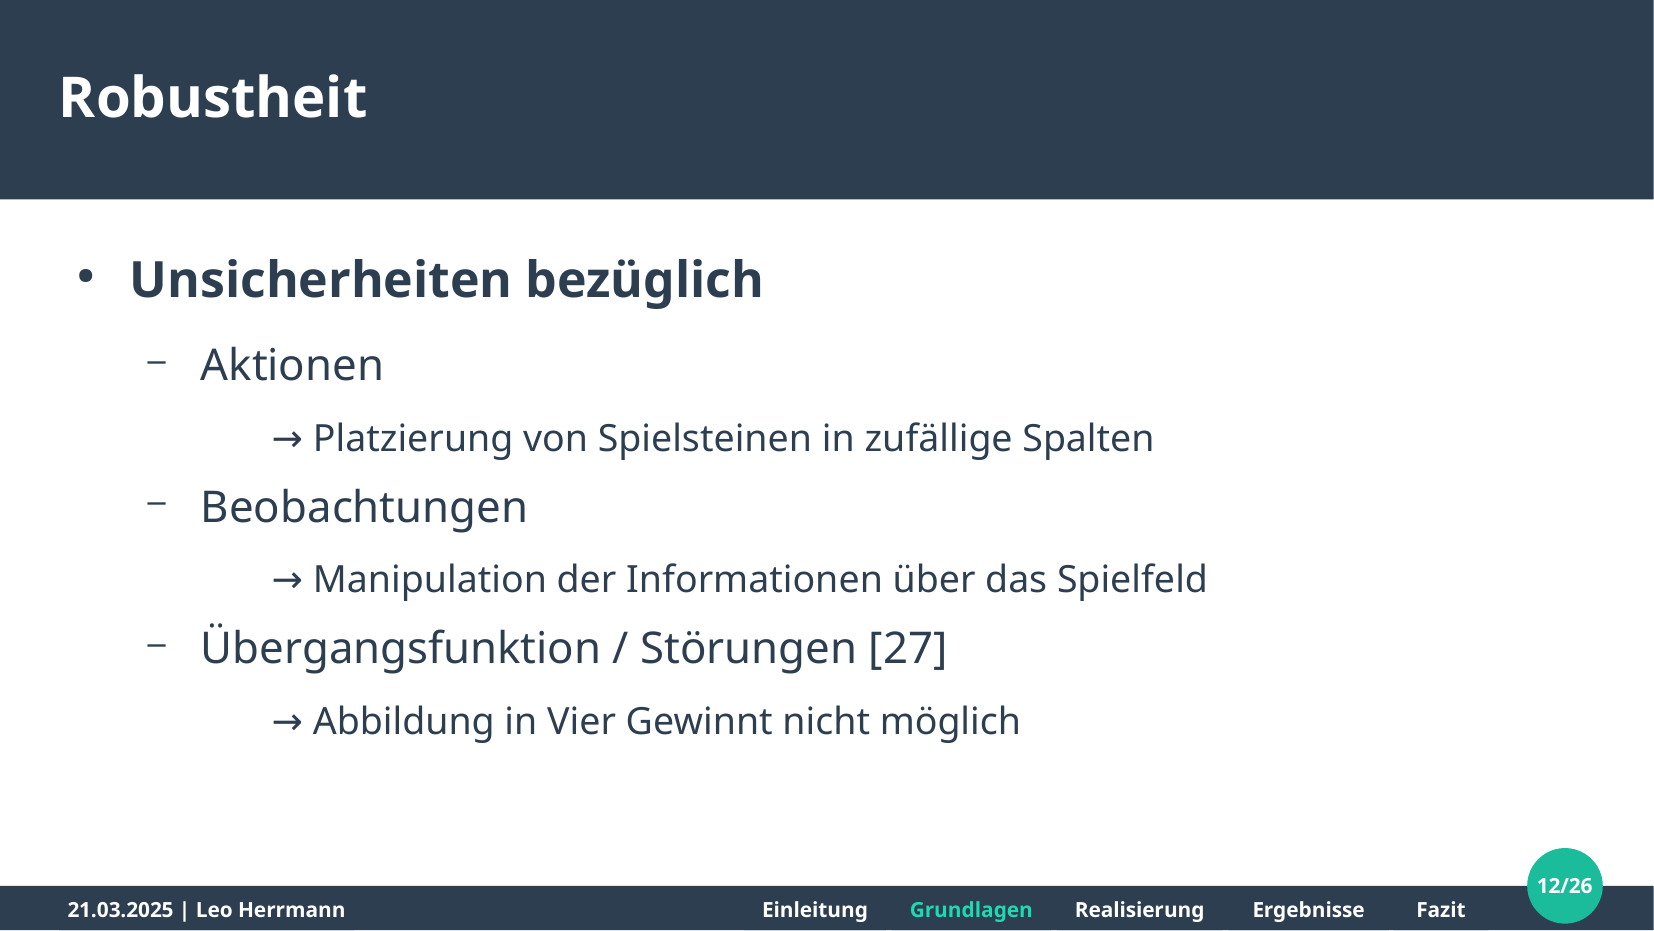

# Robustheit
Unsicherheiten bezüglich
Aktionen
→ Platzierung von Spielsteinen in zufällige Spalten
Beobachtungen
→ Manipulation der Informationen über das Spielfeld
Übergangsfunktion / Störungen [27]
→ Abbildung in Vier Gewinnt nicht möglich
Einleitung
Grundlagen
Realisierung
Ergebnisse
Fazit